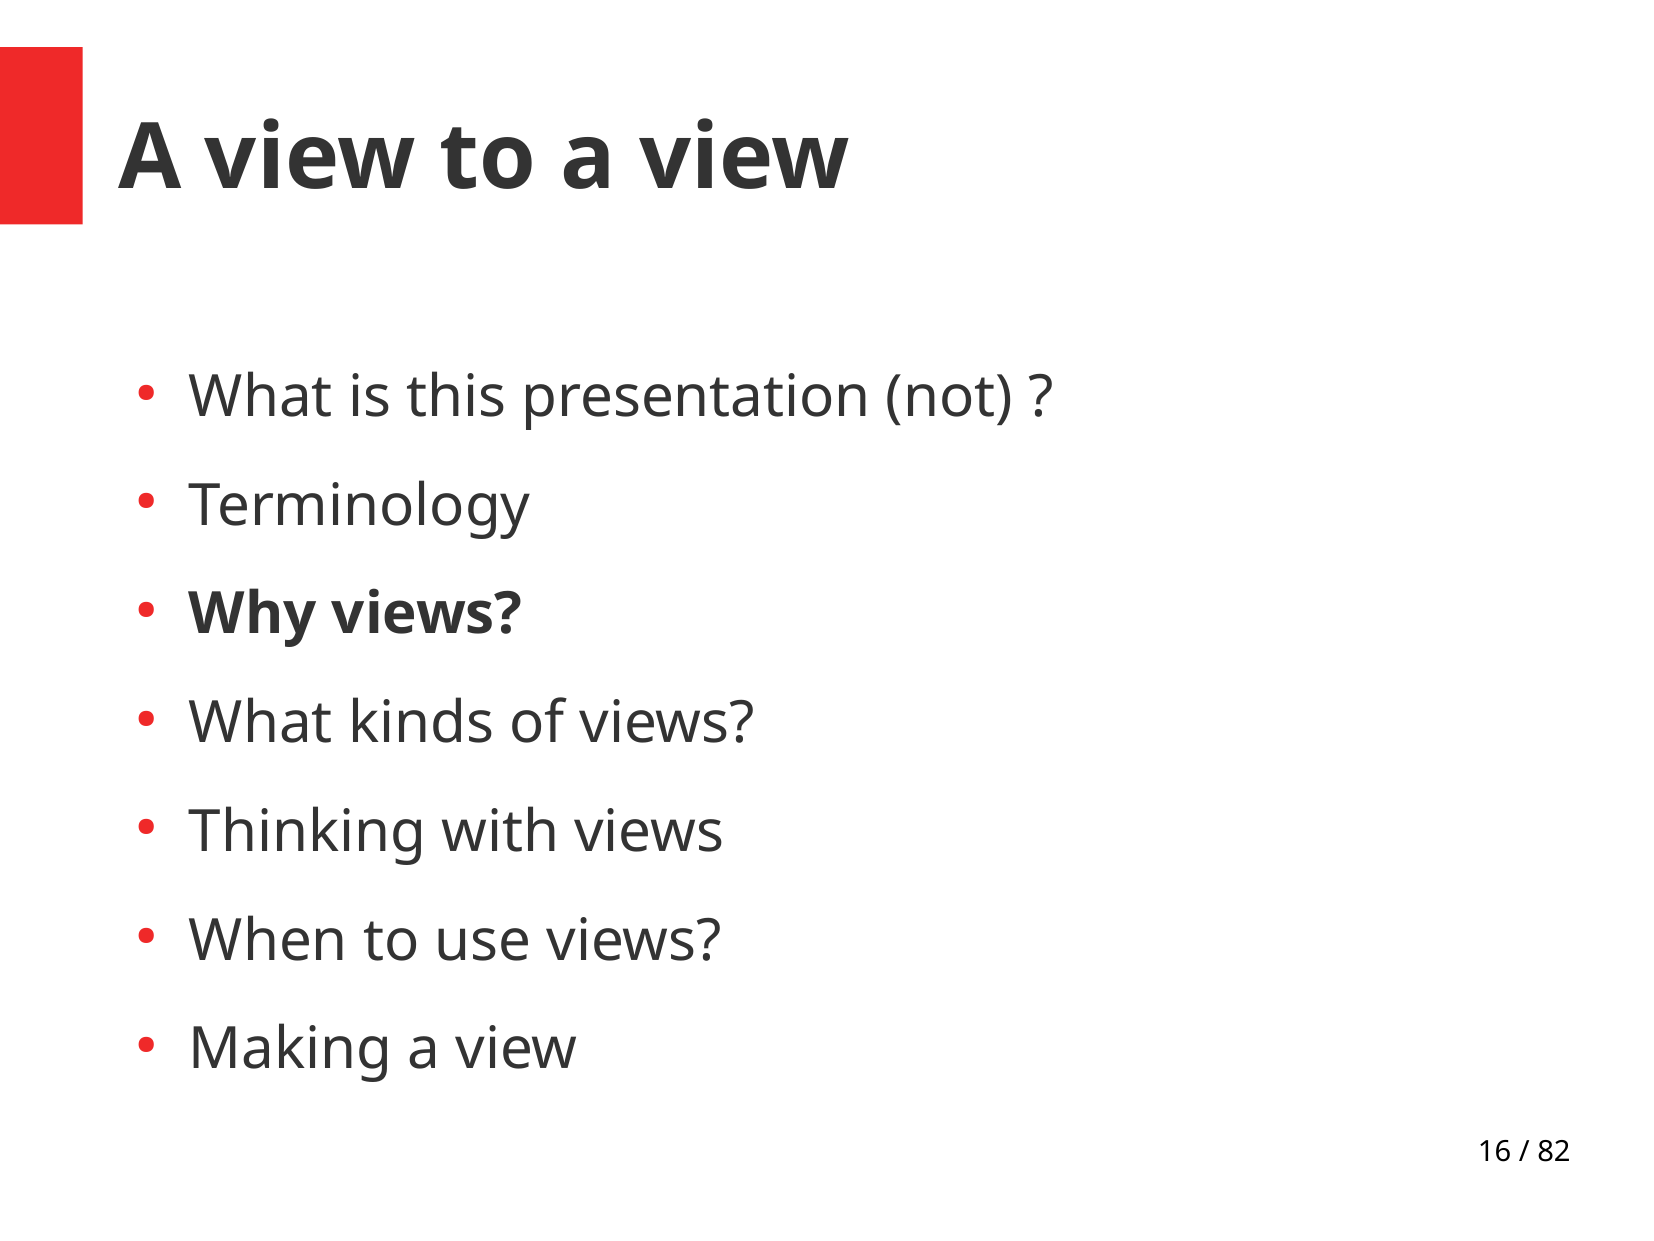

# A view to a view
What is this presentation (not) ?
Terminology
Why views?
What kinds of views?
Thinking with views
When to use views?
Making a view
16